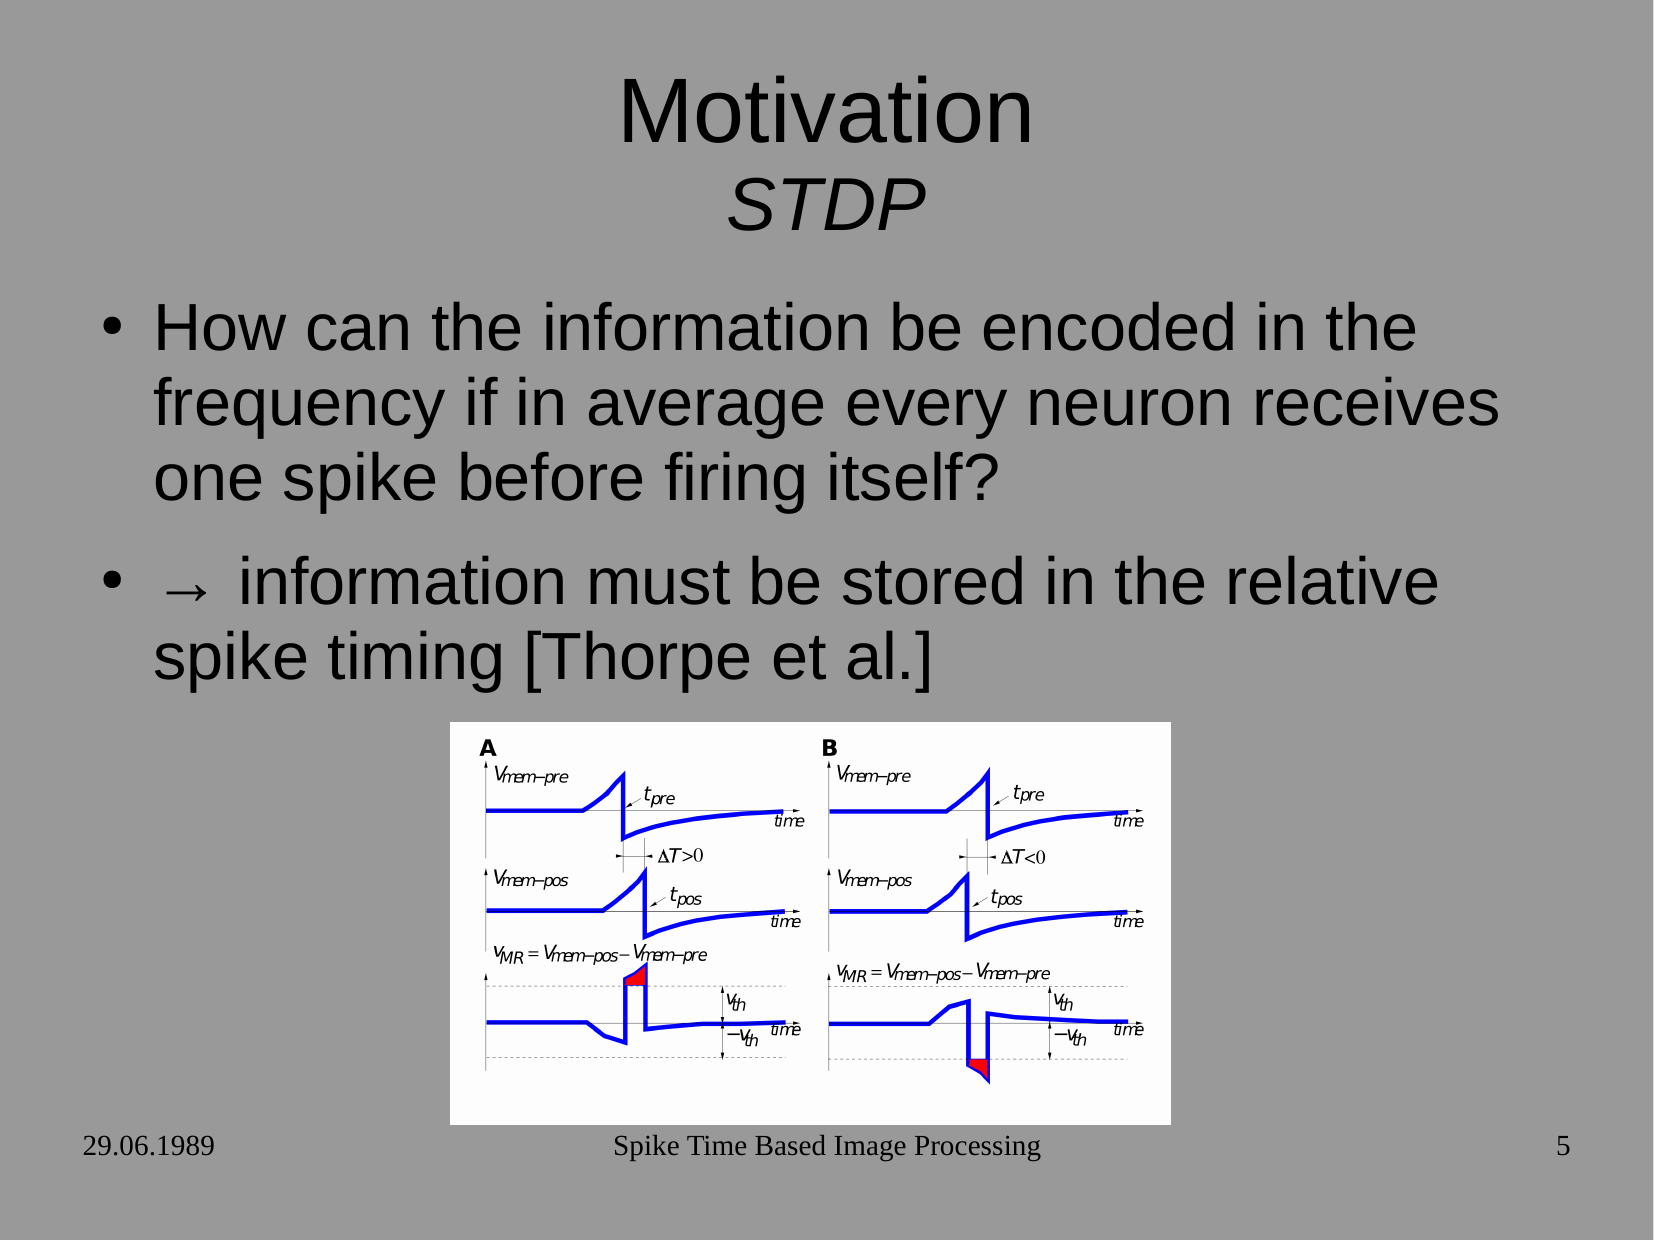

# Motivation STDP
How can the information be encoded in the frequency if in average every neuron receives one spike before firing itself?
→ information must be stored in the relative spike timing [Thorpe et al.]
29.06.1989
Spike Time Based Image Processing
5